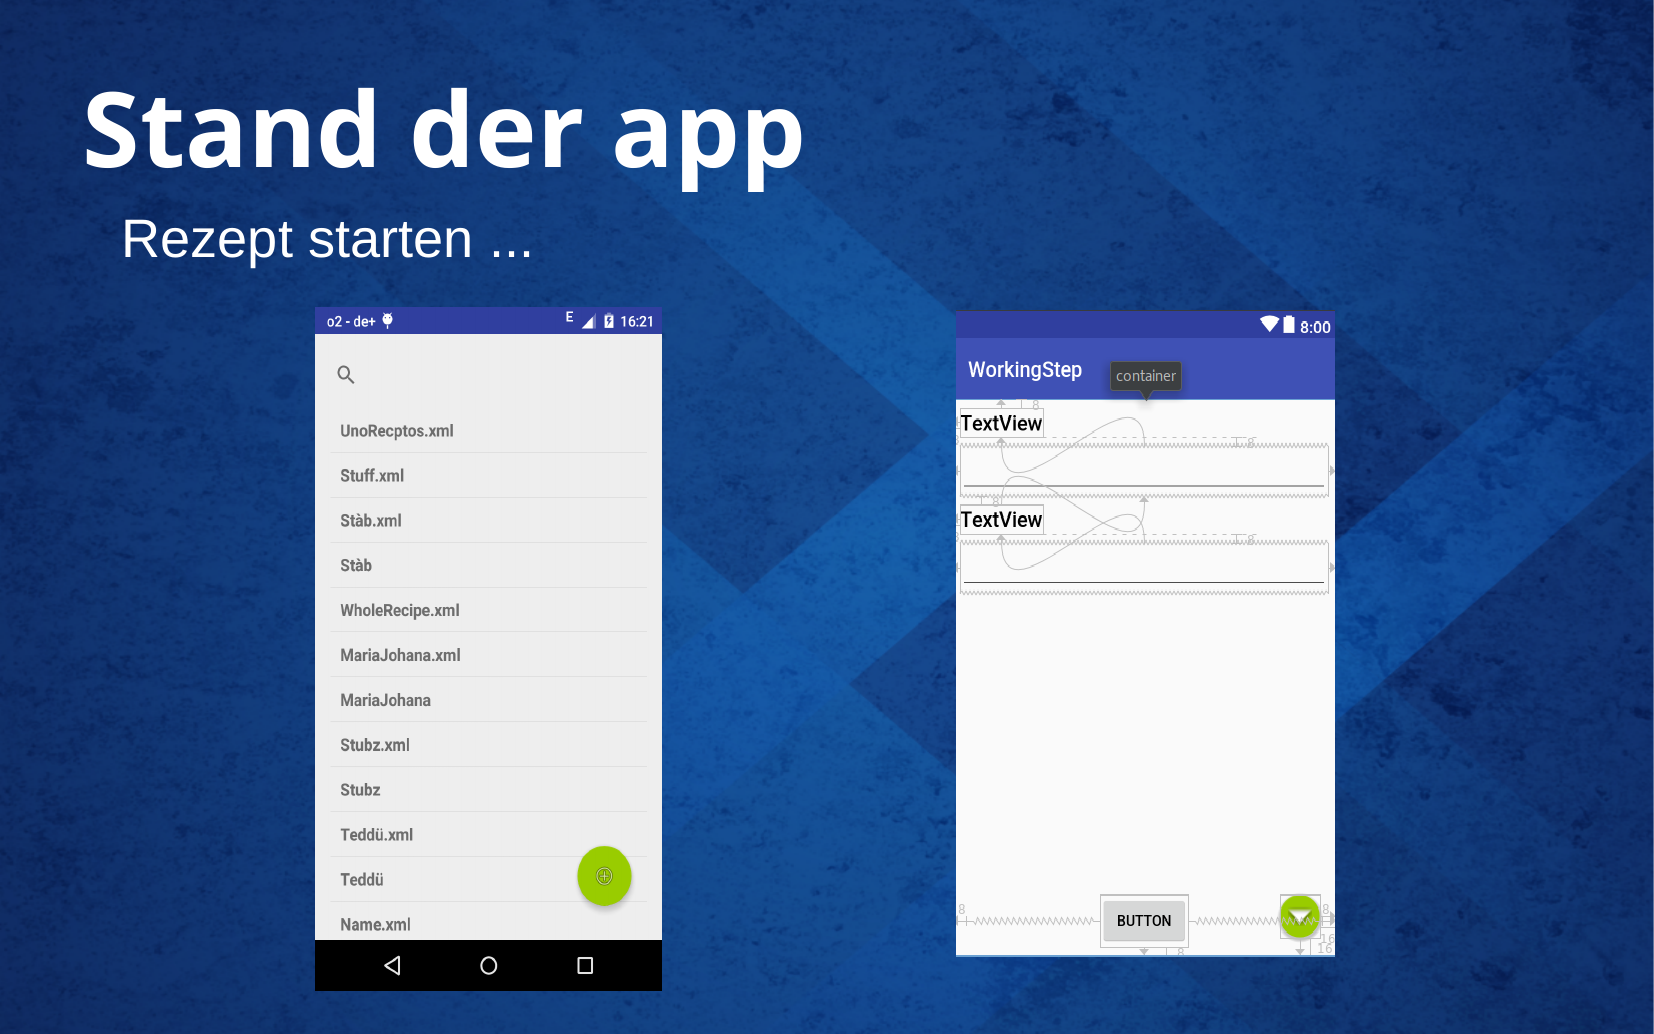

# Stand der app
Rezept starten ...